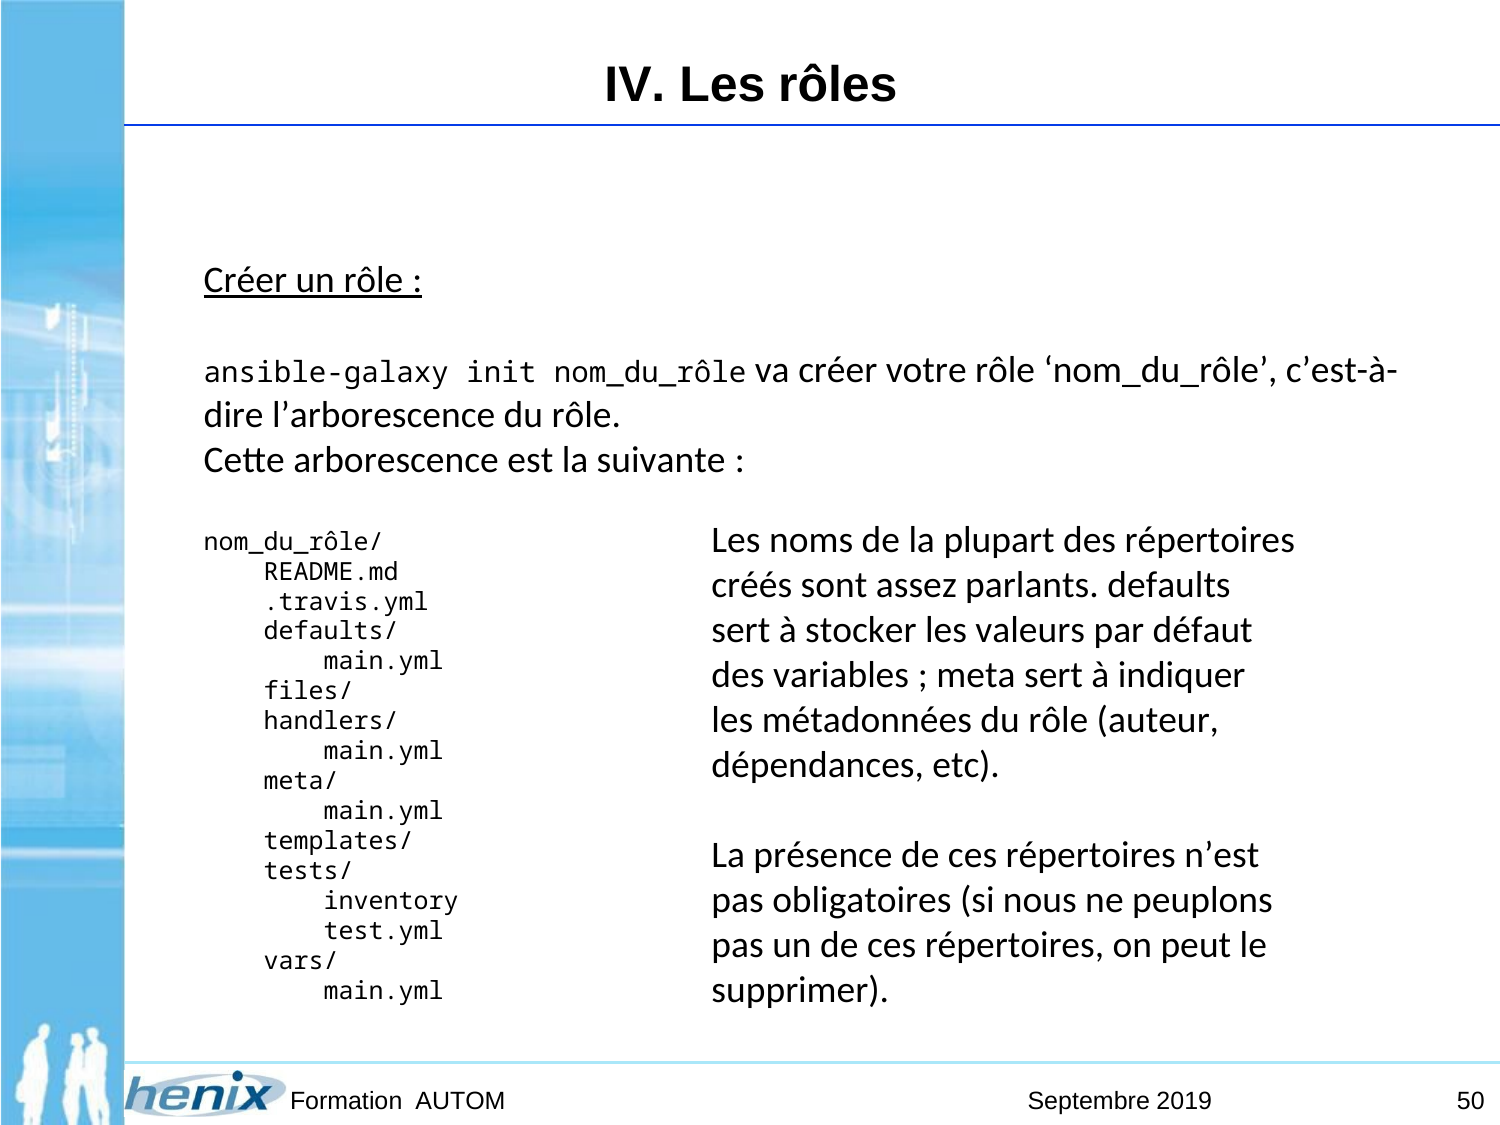

IV. Les rôles
Créer un rôle :
ansible-galaxy init nom_du_rôle va créer votre rôle ‘nom_du_rôle’, c’est-à-dire l’arborescence du rôle.
Cette arborescence est la suivante :
nom_du_rôle/
 README.md
 .travis.yml
 defaults/
 main.yml
 files/
 handlers/
 main.yml
 meta/
 main.yml
 templates/
 tests/
 inventory
 test.yml
 vars/
 main.yml
Les noms de la plupart des répertoires créés sont assez parlants. defaults sert à stocker les valeurs par défaut des variables ; meta sert à indiquer les métadonnées du rôle (auteur, dépendances, etc).
La présence de ces répertoires n’est pas obligatoires (si nous ne peuplons pas un de ces répertoires, on peut le supprimer).
Formation AUTOM
Septembre 2019